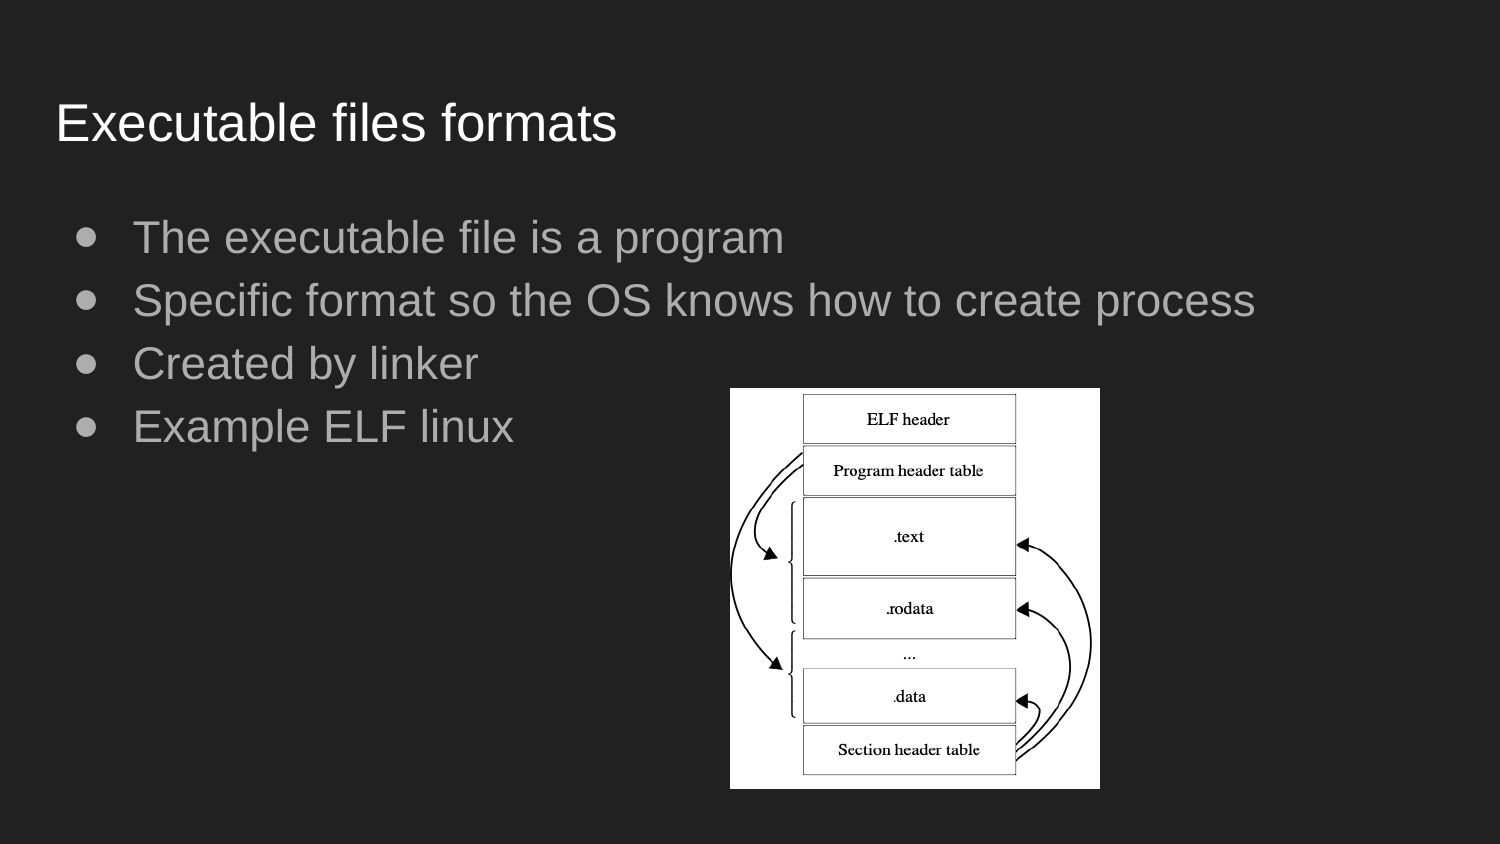

# Executable files formats
The executable file is a program
Specific format so the OS knows how to create process
Created by linker
Example ELF linux